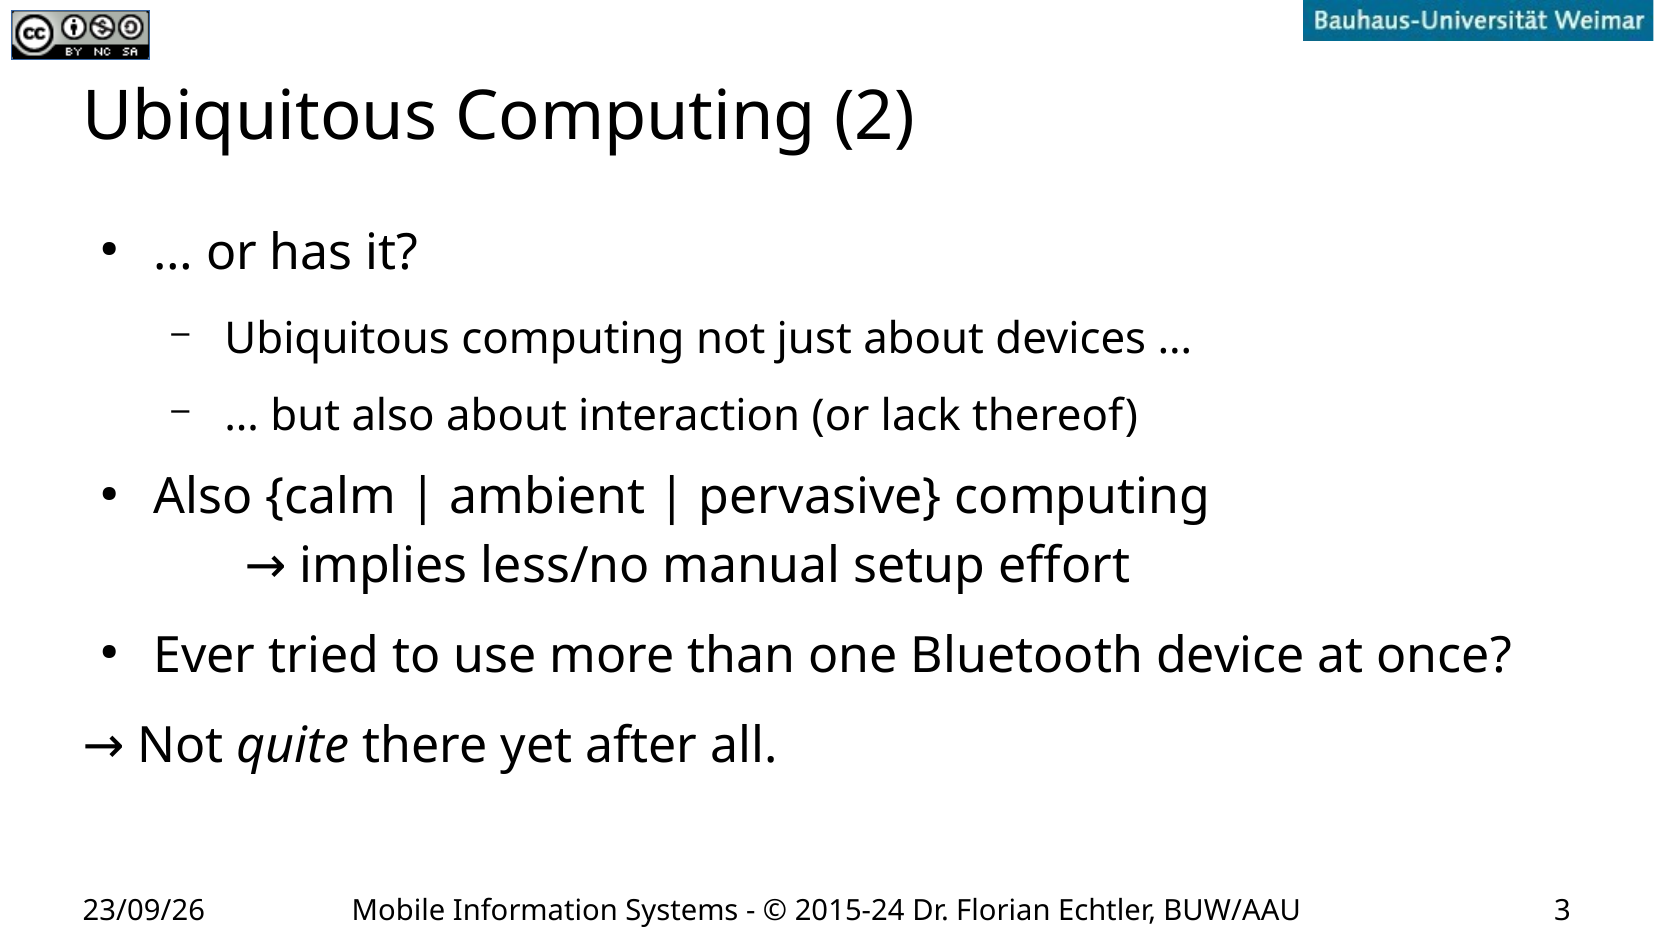

# Ubiquitous Computing (2)
… or has it?
Ubiquitous computing not just about devices …
… but also about interaction (or lack thereof)
Also {calm | ambient | pervasive} computing → implies less/no manual setup effort
Ever tried to use more than one Bluetooth device at once?
→ Not quite there yet after all.
Mobile Information Systems - © 2015-24 Dr. Florian Echtler, BUW/AAU
3